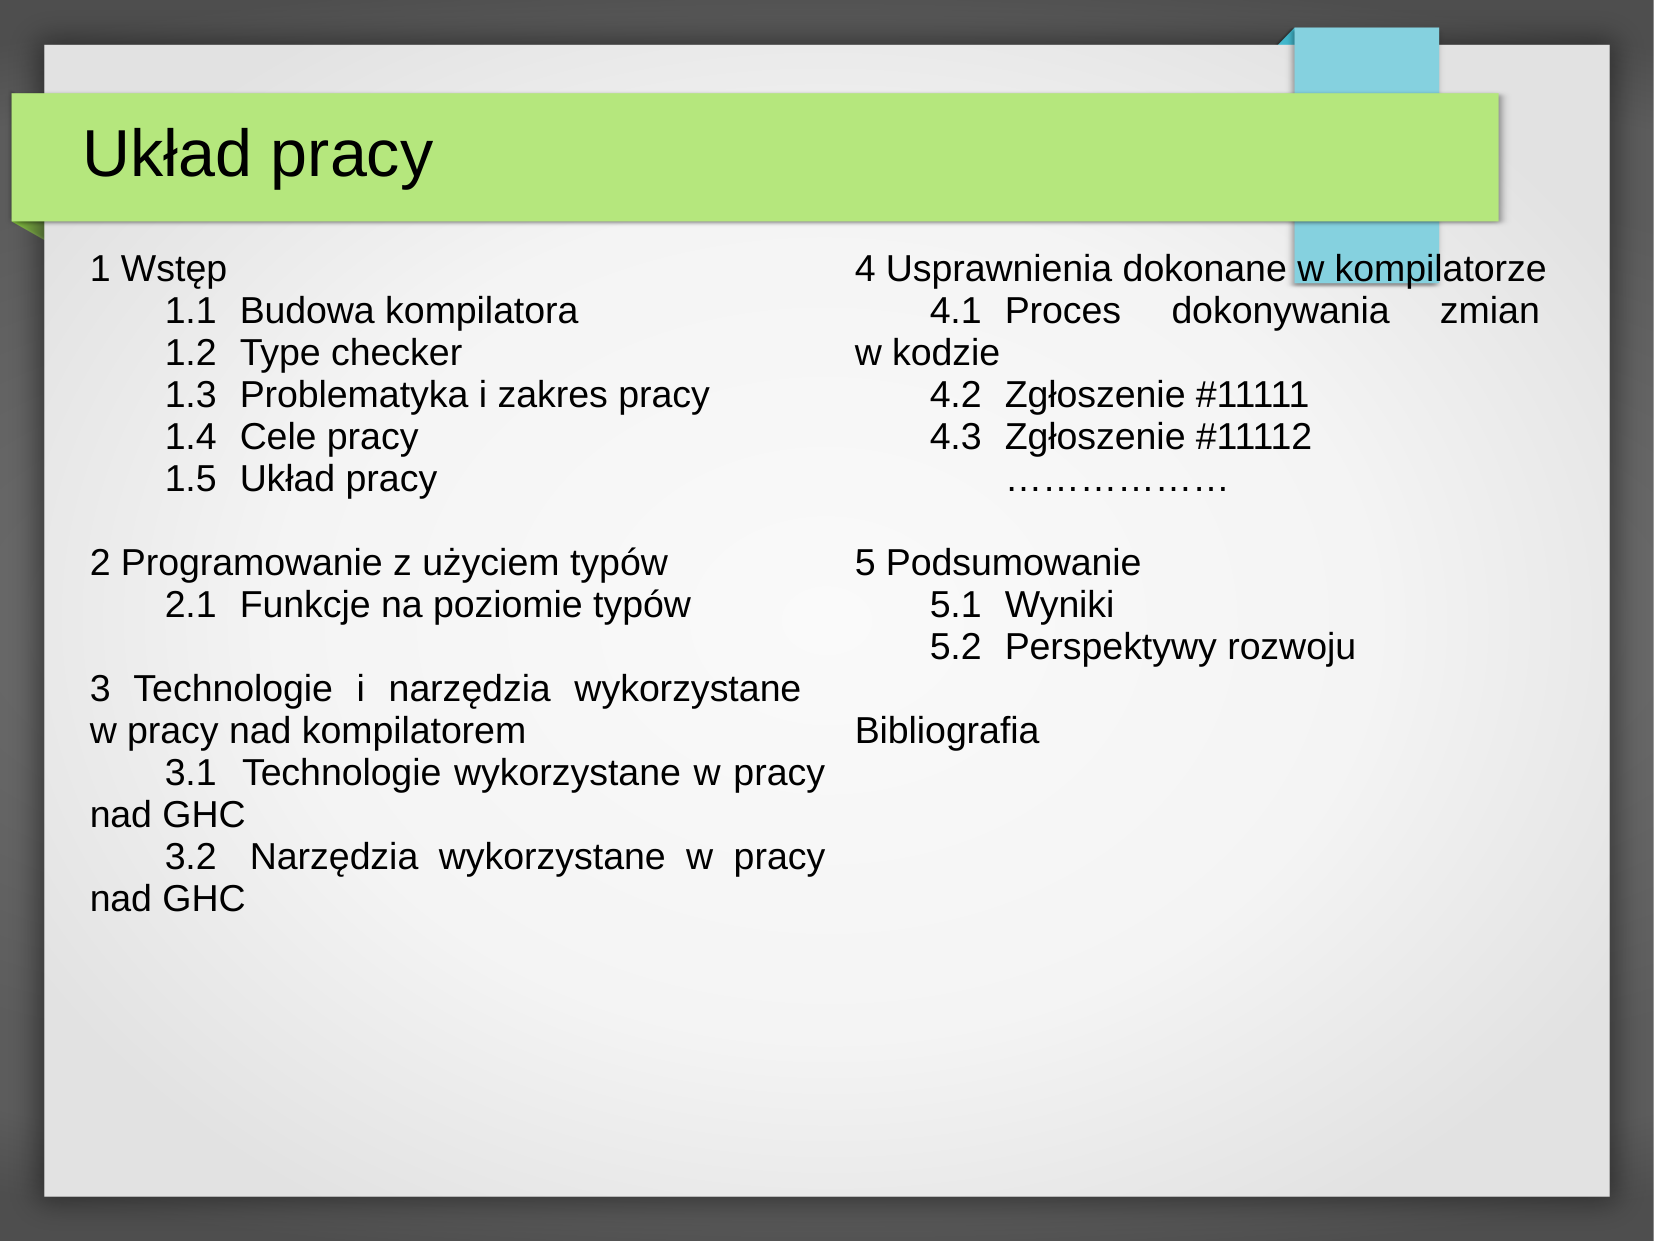

# Układ pracy
1 Wstęp
	1.1 	Budowa kompilatora
	1.2	Type checker
	1.3	Problematyka i zakres pracy
	1.4	Cele pracy
	1.5	Układ pracy
2 Programowanie z użyciem typów
	2.1	Funkcje na poziomie typów
3 Technologie i narzędzia wykorzystane
w pracy nad kompilatorem
	3.1 	Technologie wykorzystane w pracy nad GHC
	3.2 	Narzędzia wykorzystane w pracy nad GHC
4 Usprawnienia dokonane w kompilatorze
	4.1	Proces dokonywania zmian
w kodzie
	4.2	Zgłoszenie #11111
	4.3	Zgłoszenie #11112
		………………
5 Podsumowanie
	5.1 	Wyniki
	5.2	Perspektywy rozwoju
Bibliografia